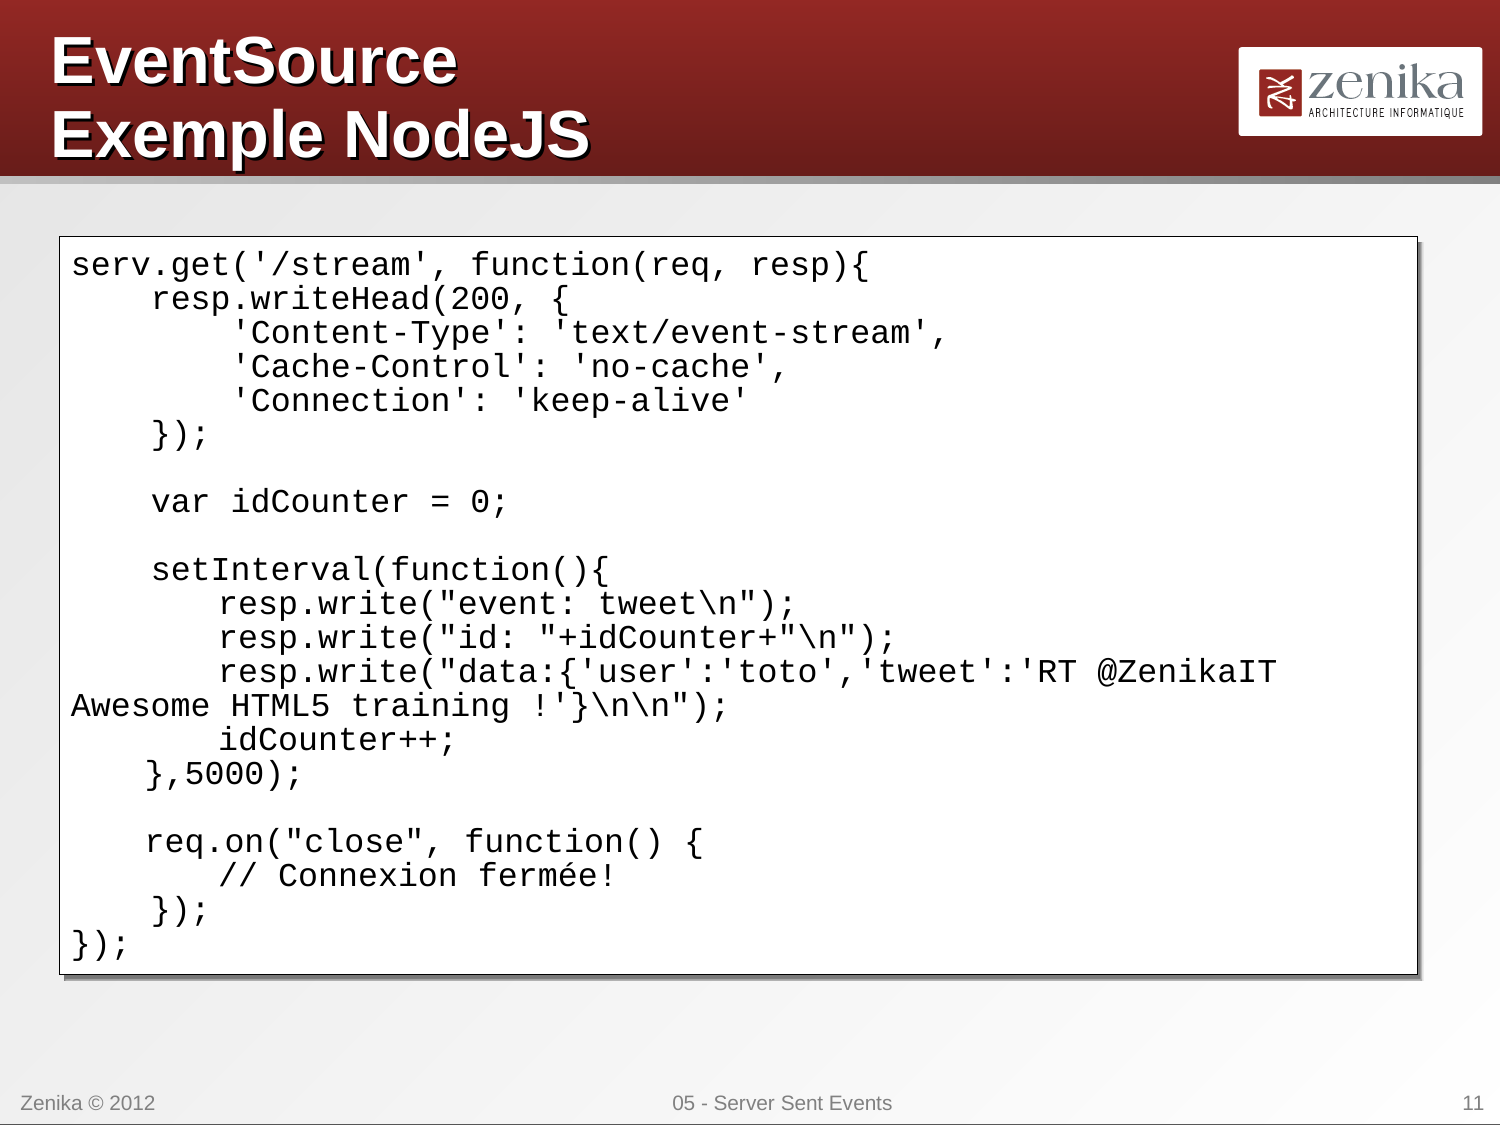

# EventSource Exemple NodeJS
serv.get('/stream', function(req, resp){
 resp.writeHead(200, {
 'Content-Type': 'text/event-stream',
 'Cache-Control': 'no-cache',
 'Connection': 'keep-alive'
 });
 var idCounter = 0;
 setInterval(function(){
		resp.write("event: tweet\n");
		resp.write("id: "+idCounter+"\n");
		resp.write("data:{'user':'toto','tweet':'RT @ZenikaIT Awesome HTML5 training !'}\n\n");
 	idCounter++;
	},5000);
	req.on("close", function() {
 	// Connexion fermée!
 });
});